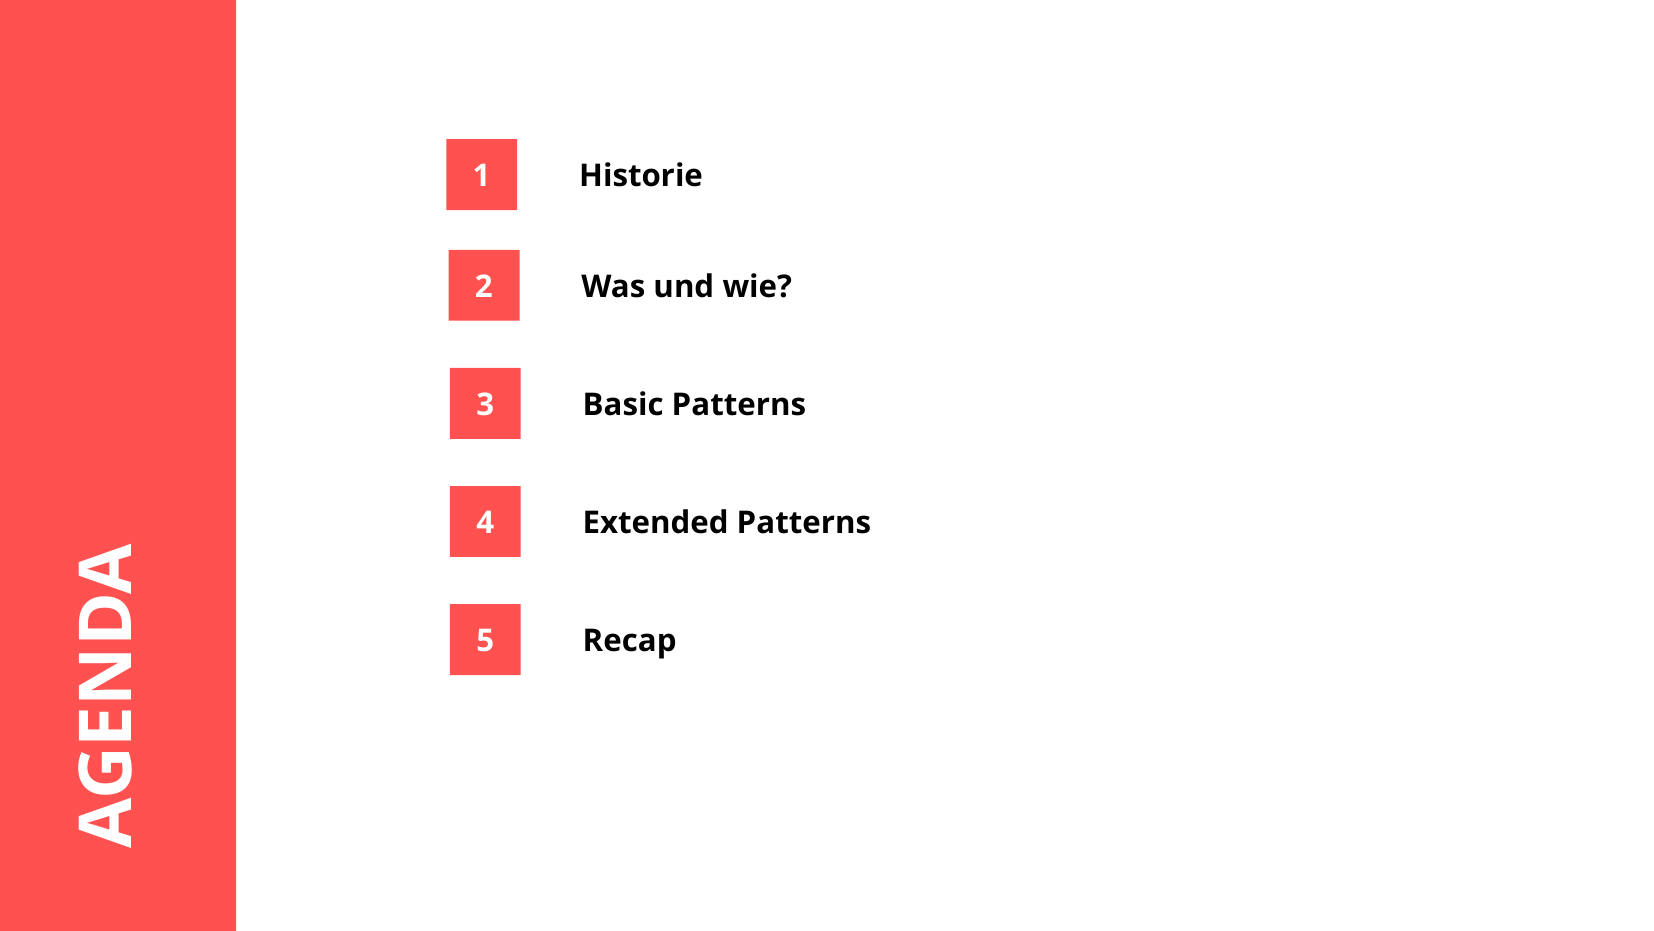

1
Historie
2
Was und wie?
3
Basic Patterns
4
Extended Patterns
# AGENDA
5
Recap